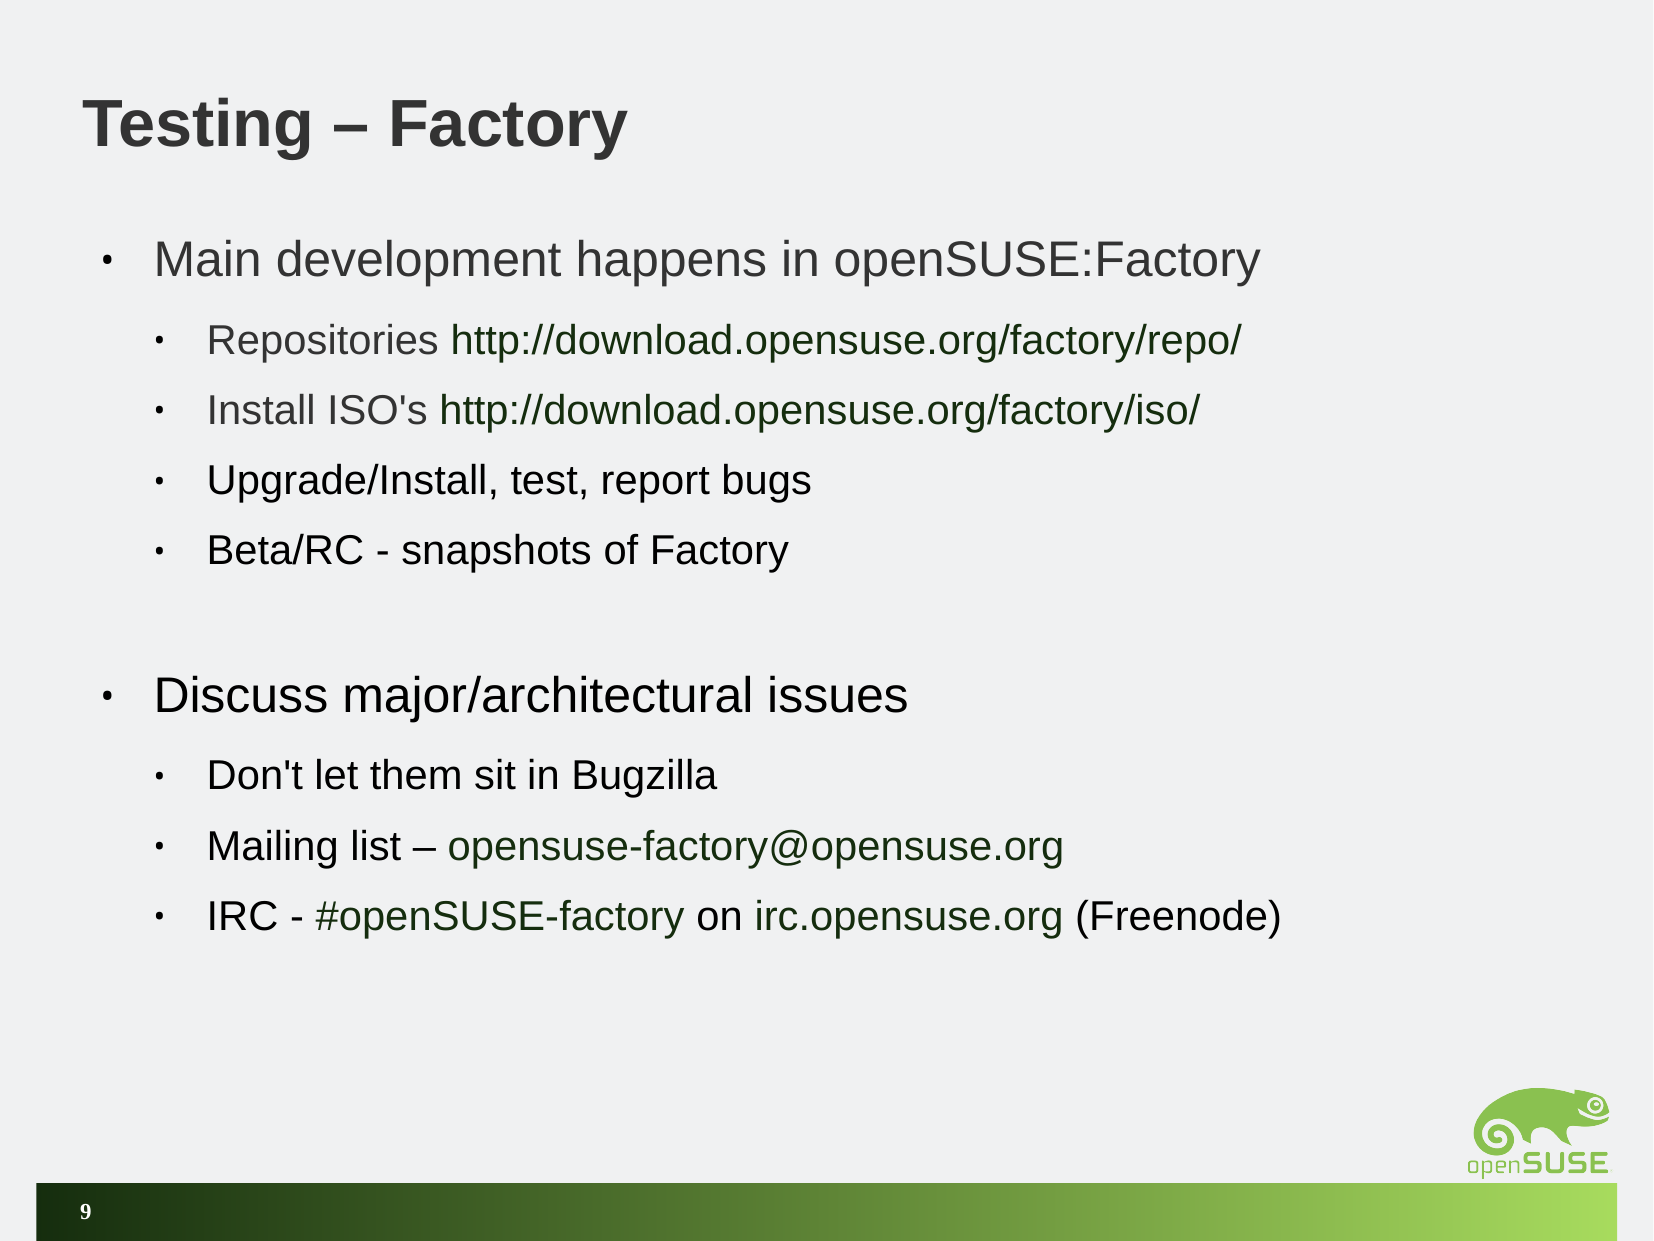

# Testing – Factory
Main development happens in openSUSE:Factory
Repositories http://download.opensuse.org/factory/repo/
Install ISO's http://download.opensuse.org/factory/iso/
Upgrade/Install, test, report bugs
Beta/RC - snapshots of Factory
Discuss major/architectural issues
Don't let them sit in Bugzilla
Mailing list – opensuse-factory@opensuse.org
IRC - #openSUSE-factory on irc.opensuse.org (Freenode)
9